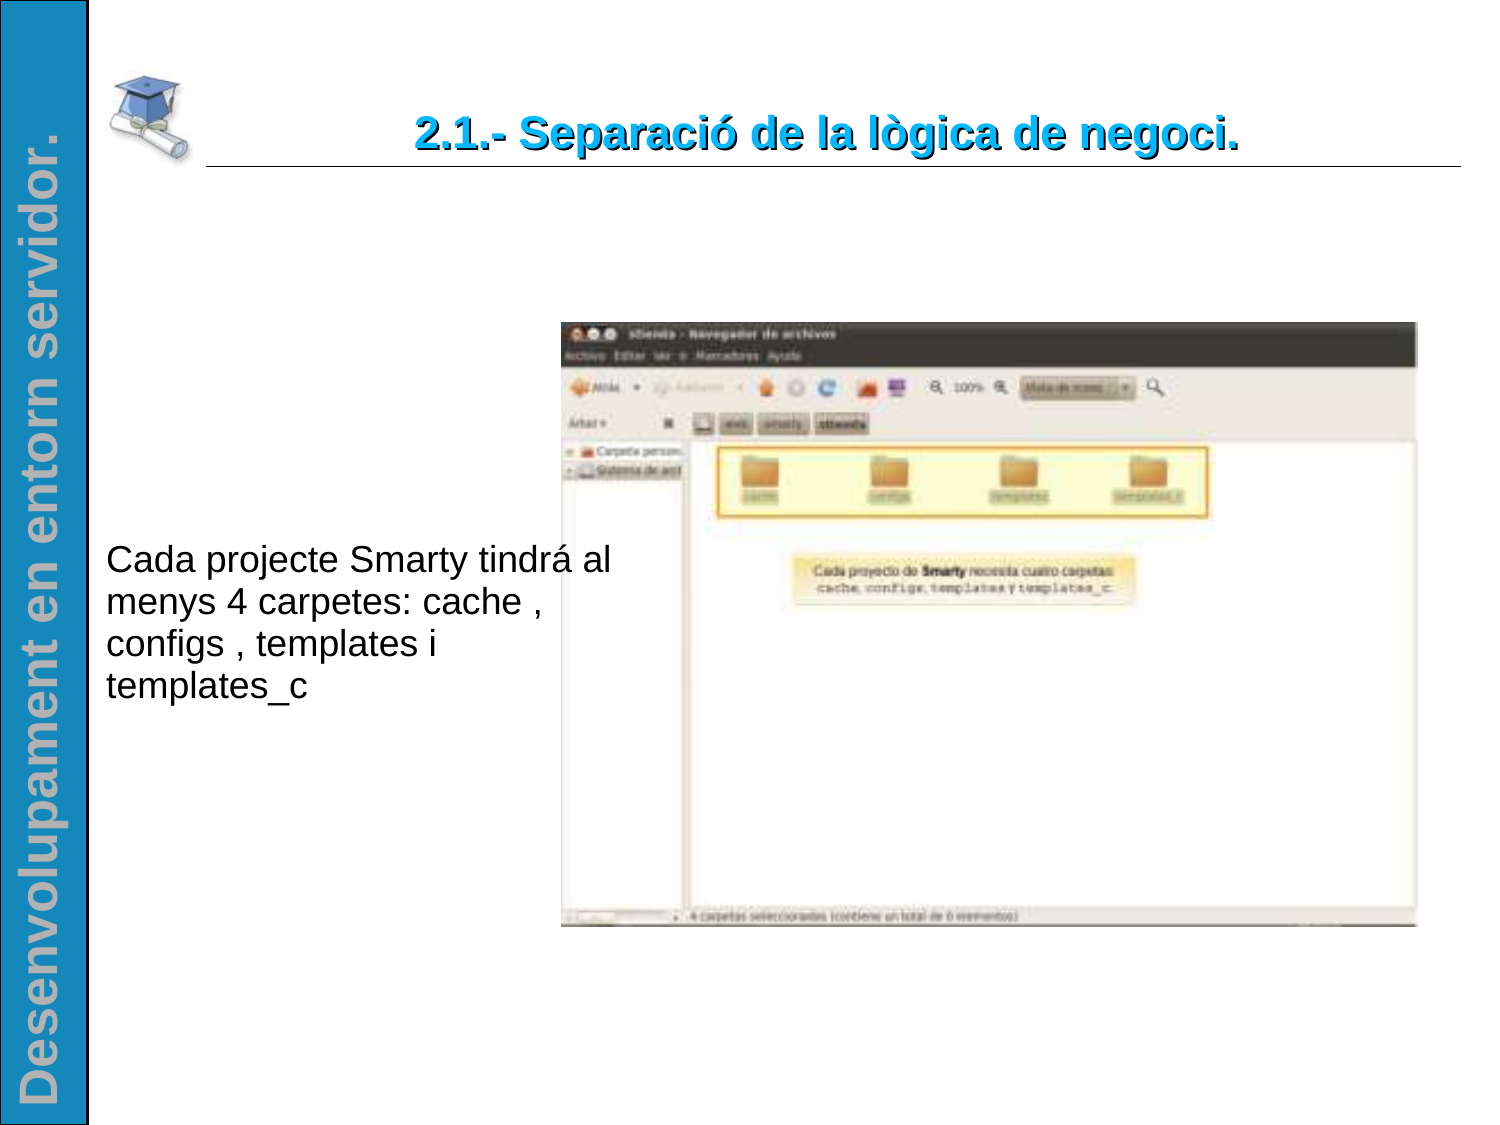

# 2.1.- Separació de la lògica de negoci.
Cada projecte Smarty tindrá al
menys 4 carpetes: cache ,
configs , templates i
templates_c